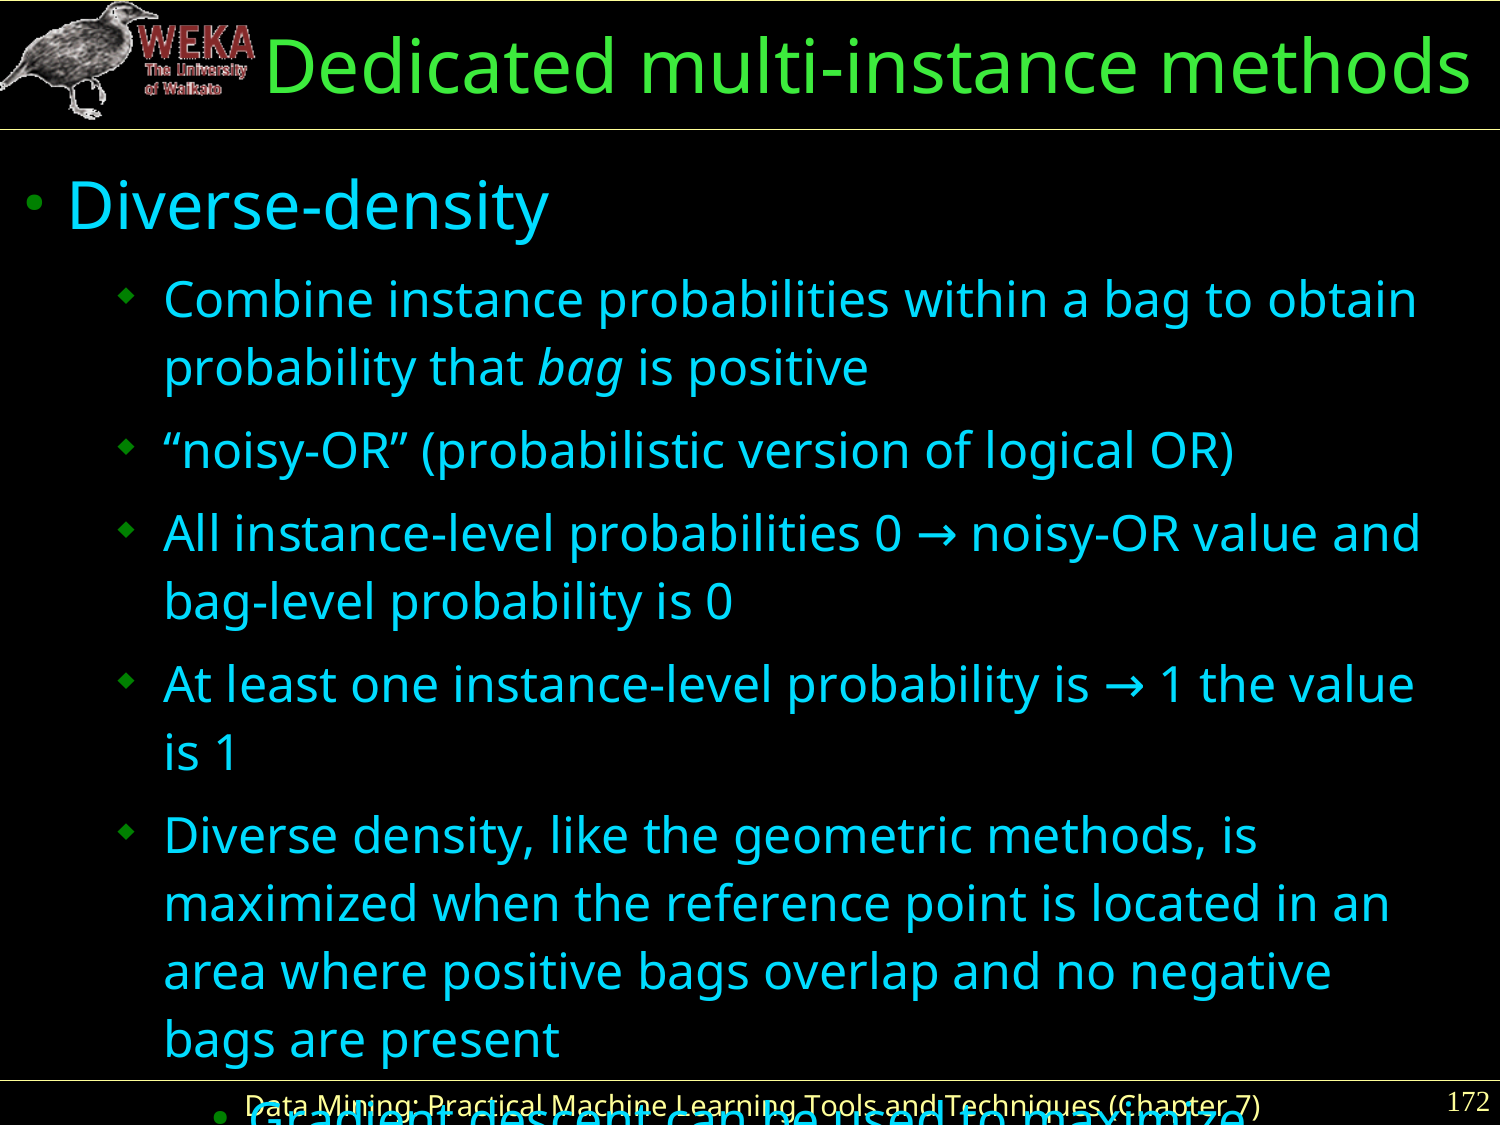

# Dedicated multi-instance methods
Diverse-density
Combine instance probabilities within a bag to obtain probability that bag is positive
“noisy-OR” (probabilistic version of logical OR)
All instance-level probabilities 0 → noisy-OR value and bag-level probability is 0
At least one instance-level probability is → 1 the value is 1
Diverse density, like the geometric methods, is maximized when the reference point is located in an area where positive bags overlap and no negative bags are present
Gradient descent can be used to maximize
Data Mining: Practical Machine Learning Tools and Techniques (Chapter 7)
172